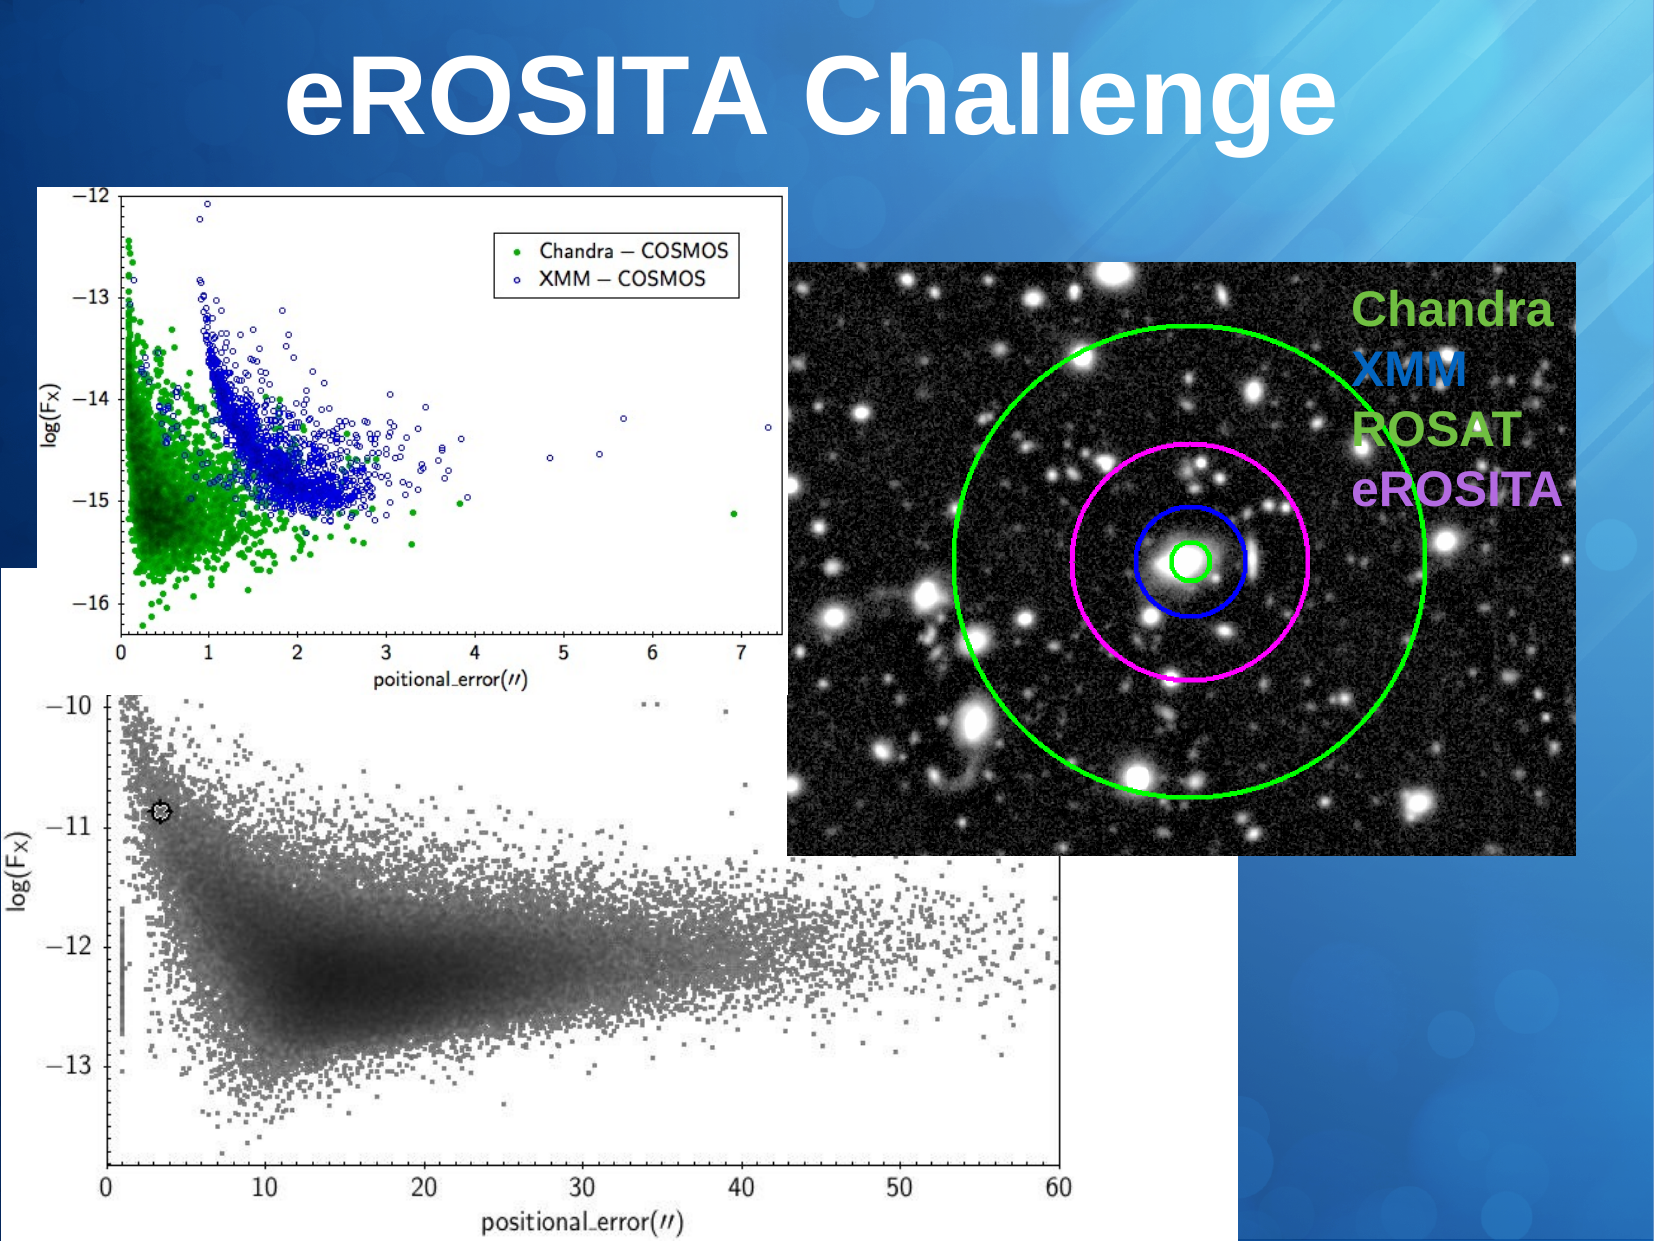

# eROSITA Challenge
Chandra
XMM
ROSAT
eROSITA